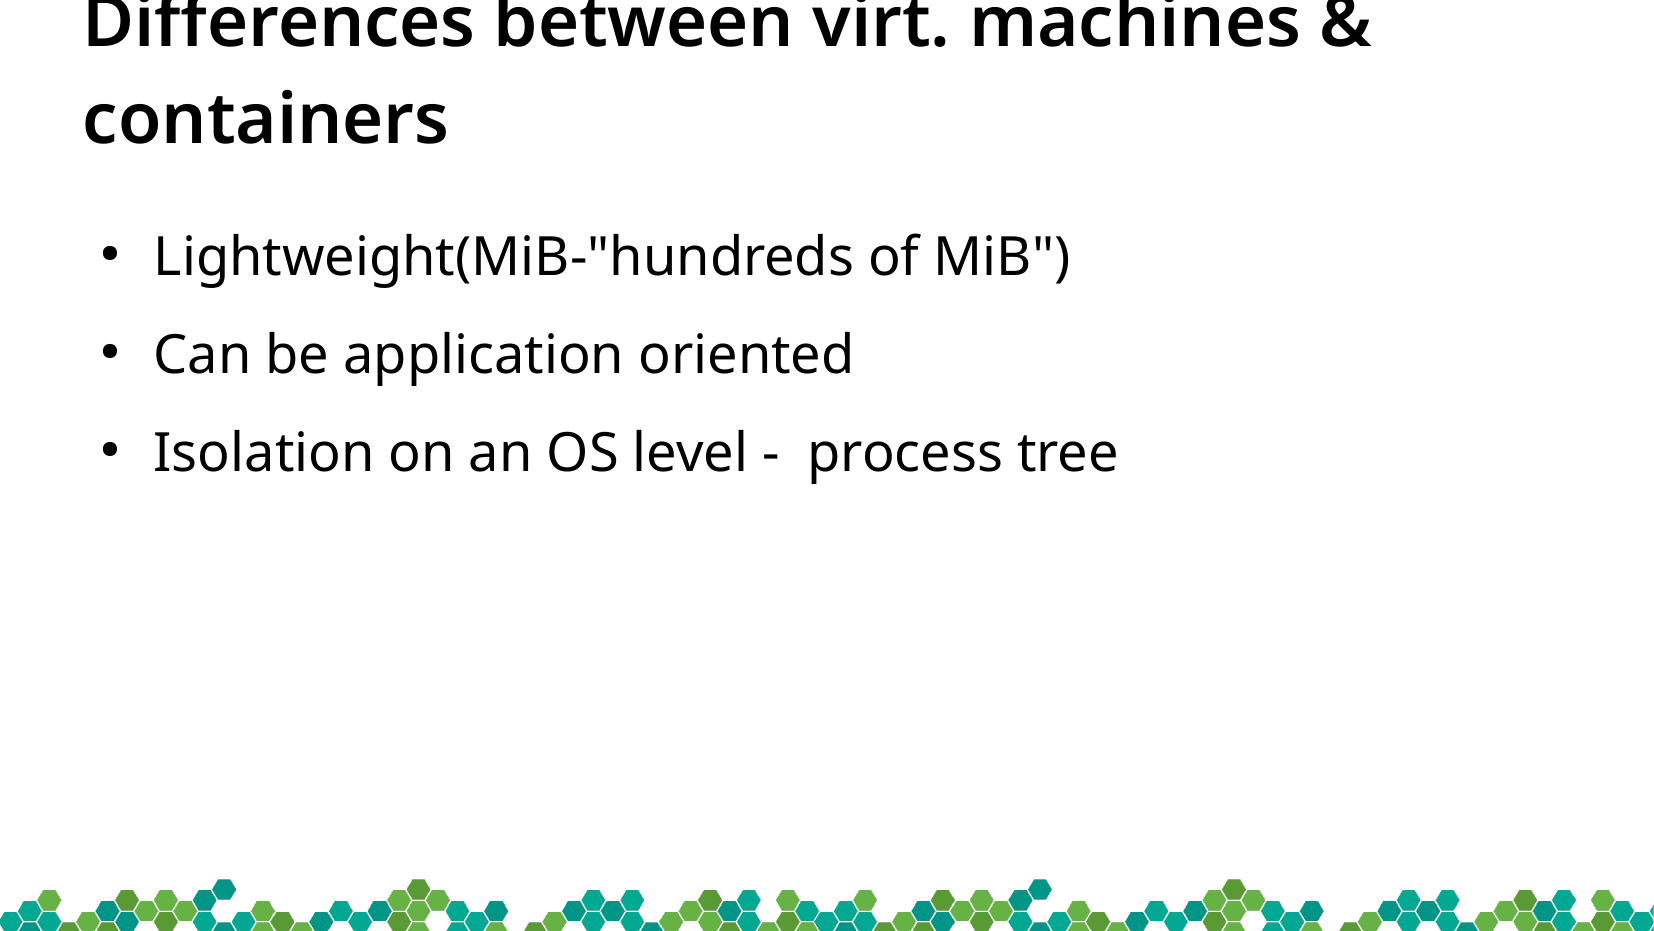

# Differences between virt. machines & containers
Lightweight(MiB-"hundreds of MiB")
Can be application oriented
Isolation on an OS level - process tree